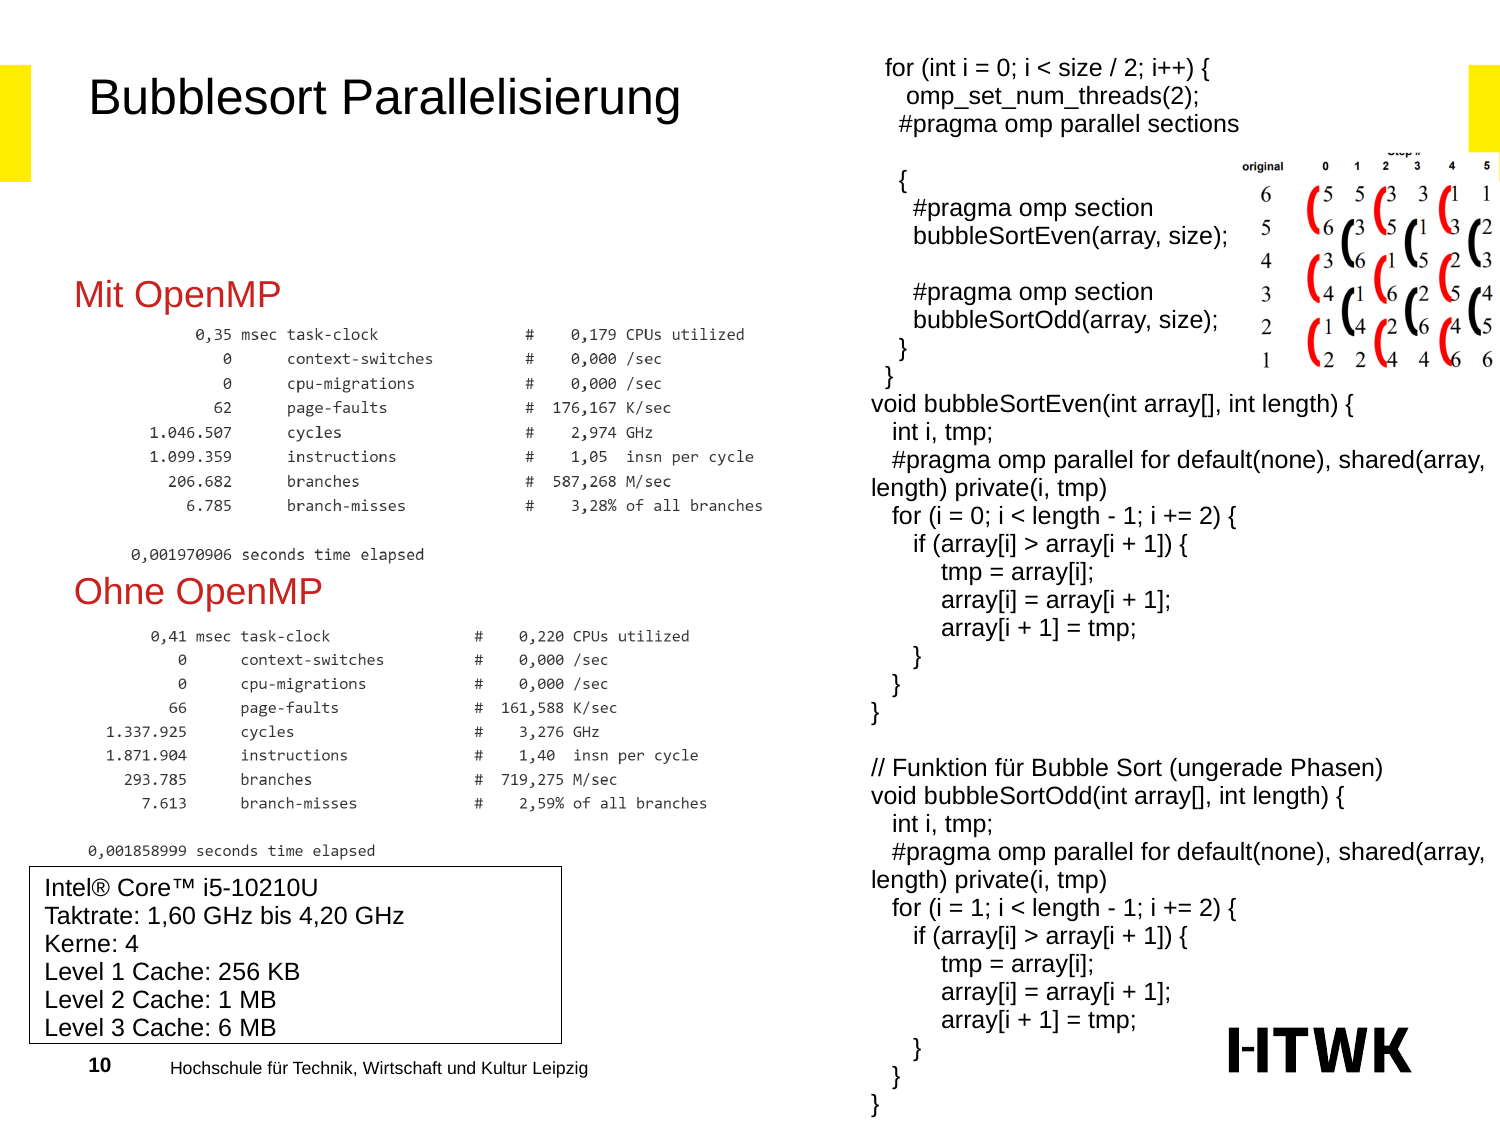

for (int i = 0; i < size / 2; i++) {
 omp_set_num_threads(2);
 #pragma omp parallel sections
 {
 #pragma omp section
 bubbleSortEven(array, size);
 #pragma omp section
 bubbleSortOdd(array, size);
 }
 }
void bubbleSortEven(int array[], int length) {
 int i, tmp;
 #pragma omp parallel for default(none), shared(array, length) private(i, tmp)
 for (i = 0; i < length - 1; i += 2) {
 if (array[i] > array[i + 1]) {
 tmp = array[i];
 array[i] = array[i + 1];
 array[i + 1] = tmp;
 }
 }
}
// Funktion für Bubble Sort (ungerade Phasen)
void bubbleSortOdd(int array[], int length) {
 int i, tmp;
 #pragma omp parallel for default(none), shared(array, length) private(i, tmp)
 for (i = 1; i < length - 1; i += 2) {
 if (array[i] > array[i + 1]) {
 tmp = array[i];
 array[i] = array[i + 1];
 array[i + 1] = tmp;
 }
 }
}
# Bubblesort Parallelisierung
Mit OpenMP
Ohne OpenMP
Intel® Core™ i5-10210U
Taktrate: 1,60 GHz bis 4,20 GHz
Kerne: 4
Level 1 Cache: 256 KB
Level 2 Cache: 1 MB
Level 3 Cache: 6 MB